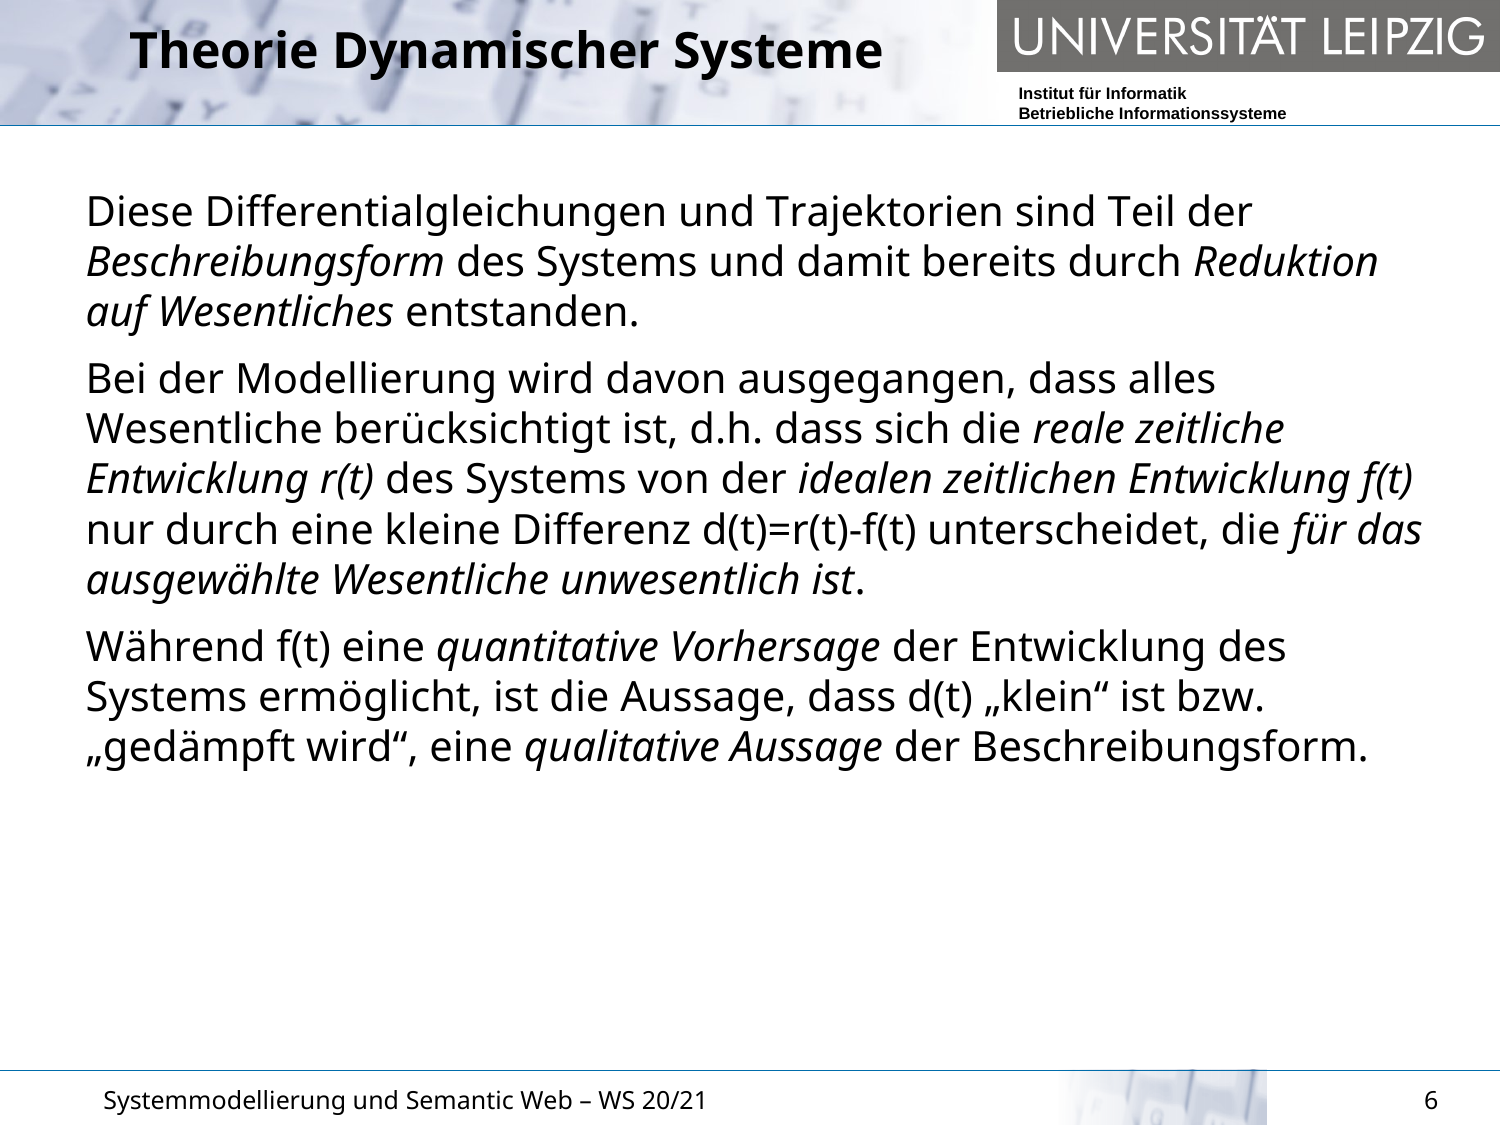

Theorie Dynamischer Systeme
Diese Differentialgleichungen und Trajektorien sind Teil der Beschreibungsform des Systems und damit bereits durch Reduktion auf Wesentliches entstanden.
Bei der Modellierung wird davon ausgegangen, dass alles Wesentliche berücksichtigt ist, d.h. dass sich die reale zeitliche Entwicklung r(t) des Systems von der idealen zeitlichen Entwicklung f(t) nur durch eine kleine Differenz d(t)=r(t)-f(t) unterscheidet, die für das ausgewählte Wesentliche unwesentlich ist.
Während f(t) eine quantitative Vorhersage der Entwicklung des Systems ermöglicht, ist die Aussage, dass d(t) „klein“ ist bzw. „gedämpft wird“, eine qualitative Aussage der Beschreibungsform.
Systemmodellierung und Semantic Web – WS 20/21
6